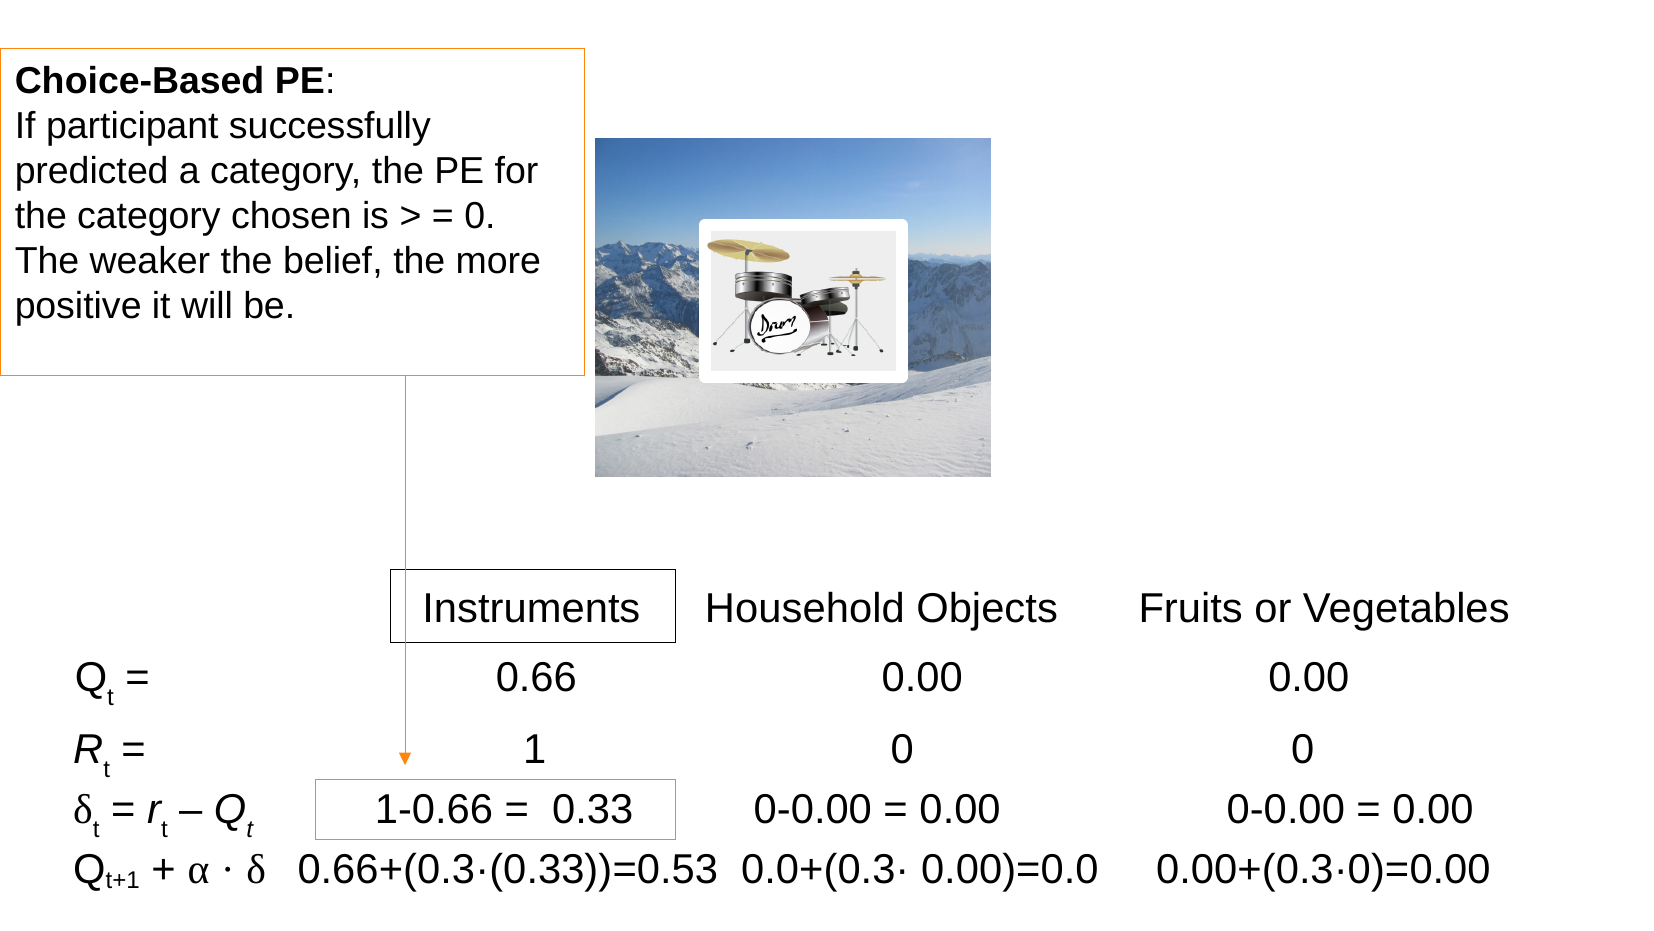

Choice-Based PE:
If participant successfully predicted a category, the PE for the category chosen is > = 0. The weaker the belief, the more positive it will be.
Instruments	 Household Objects Fruits or Vegetables
Qt = 				 0.66		 0.00		 0.00
Rt =			 	 	1 		 	 0		 0
δt = rt – Qt 1-0.66 = 0.33 	 0-0.00 = 0.00		 0-0.00 = 0.00
Qt+1 + α · δ 0.66+(0.3·(0.33))=0.53 0.0+(0.3· 0.00)=0.0 0.00+(0.3·0)=0.00